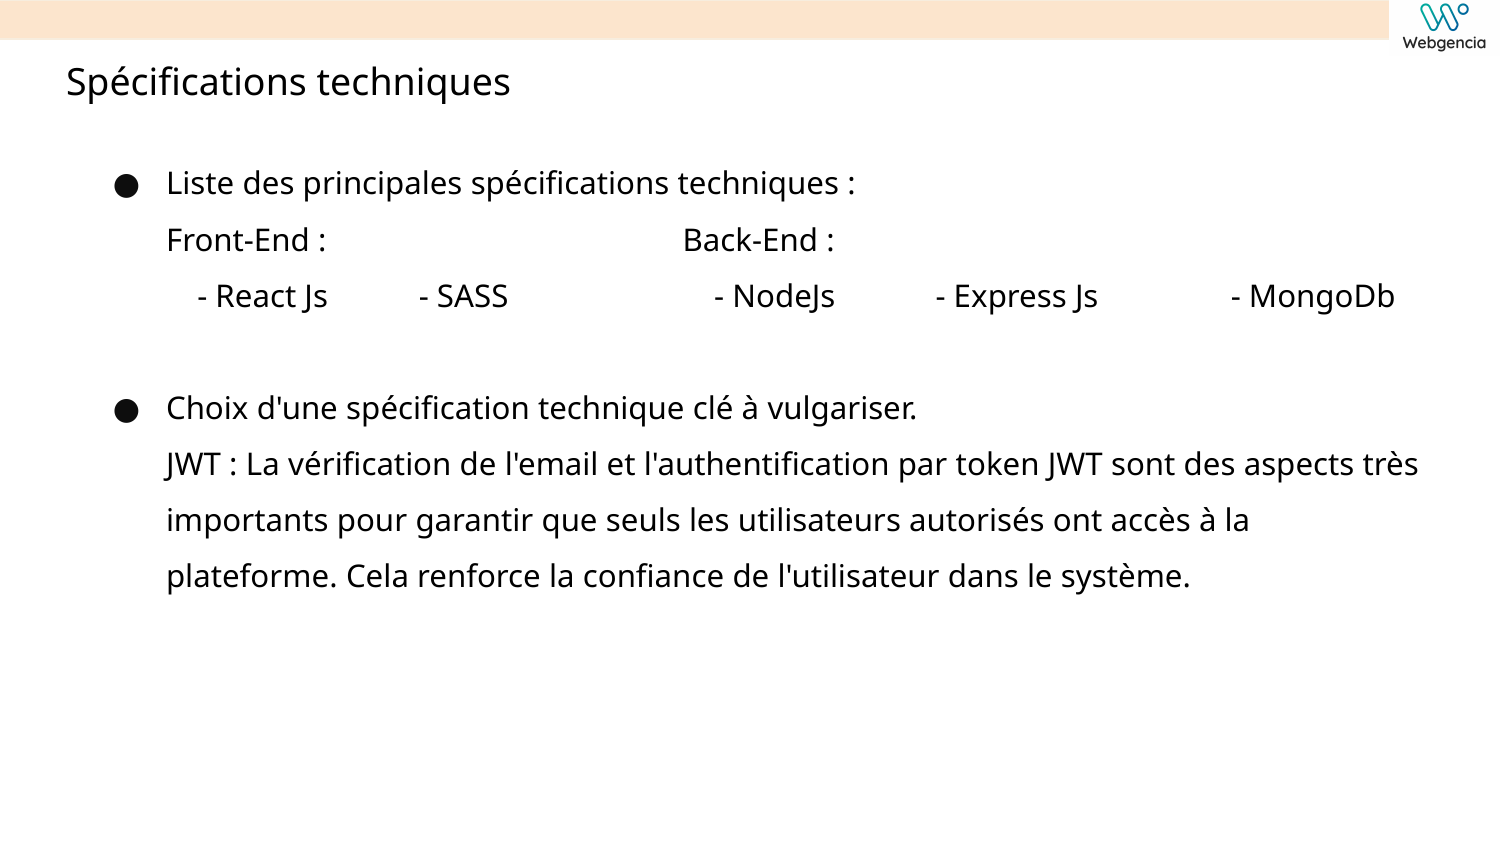

# Spécifications techniques
Liste des principales spécifications techniques :
Front-End :					Back-End :
- React Js		- SASS 			- NodeJs		- Express Js		- MongoDb
Choix d'une spécification technique clé à vulgariser.
JWT : La vérification de l'email et l'authentification par token JWT sont des aspects très importants pour garantir que seuls les utilisateurs autorisés ont accès à la plateforme. Cela renforce la confiance de l'utilisateur dans le système.